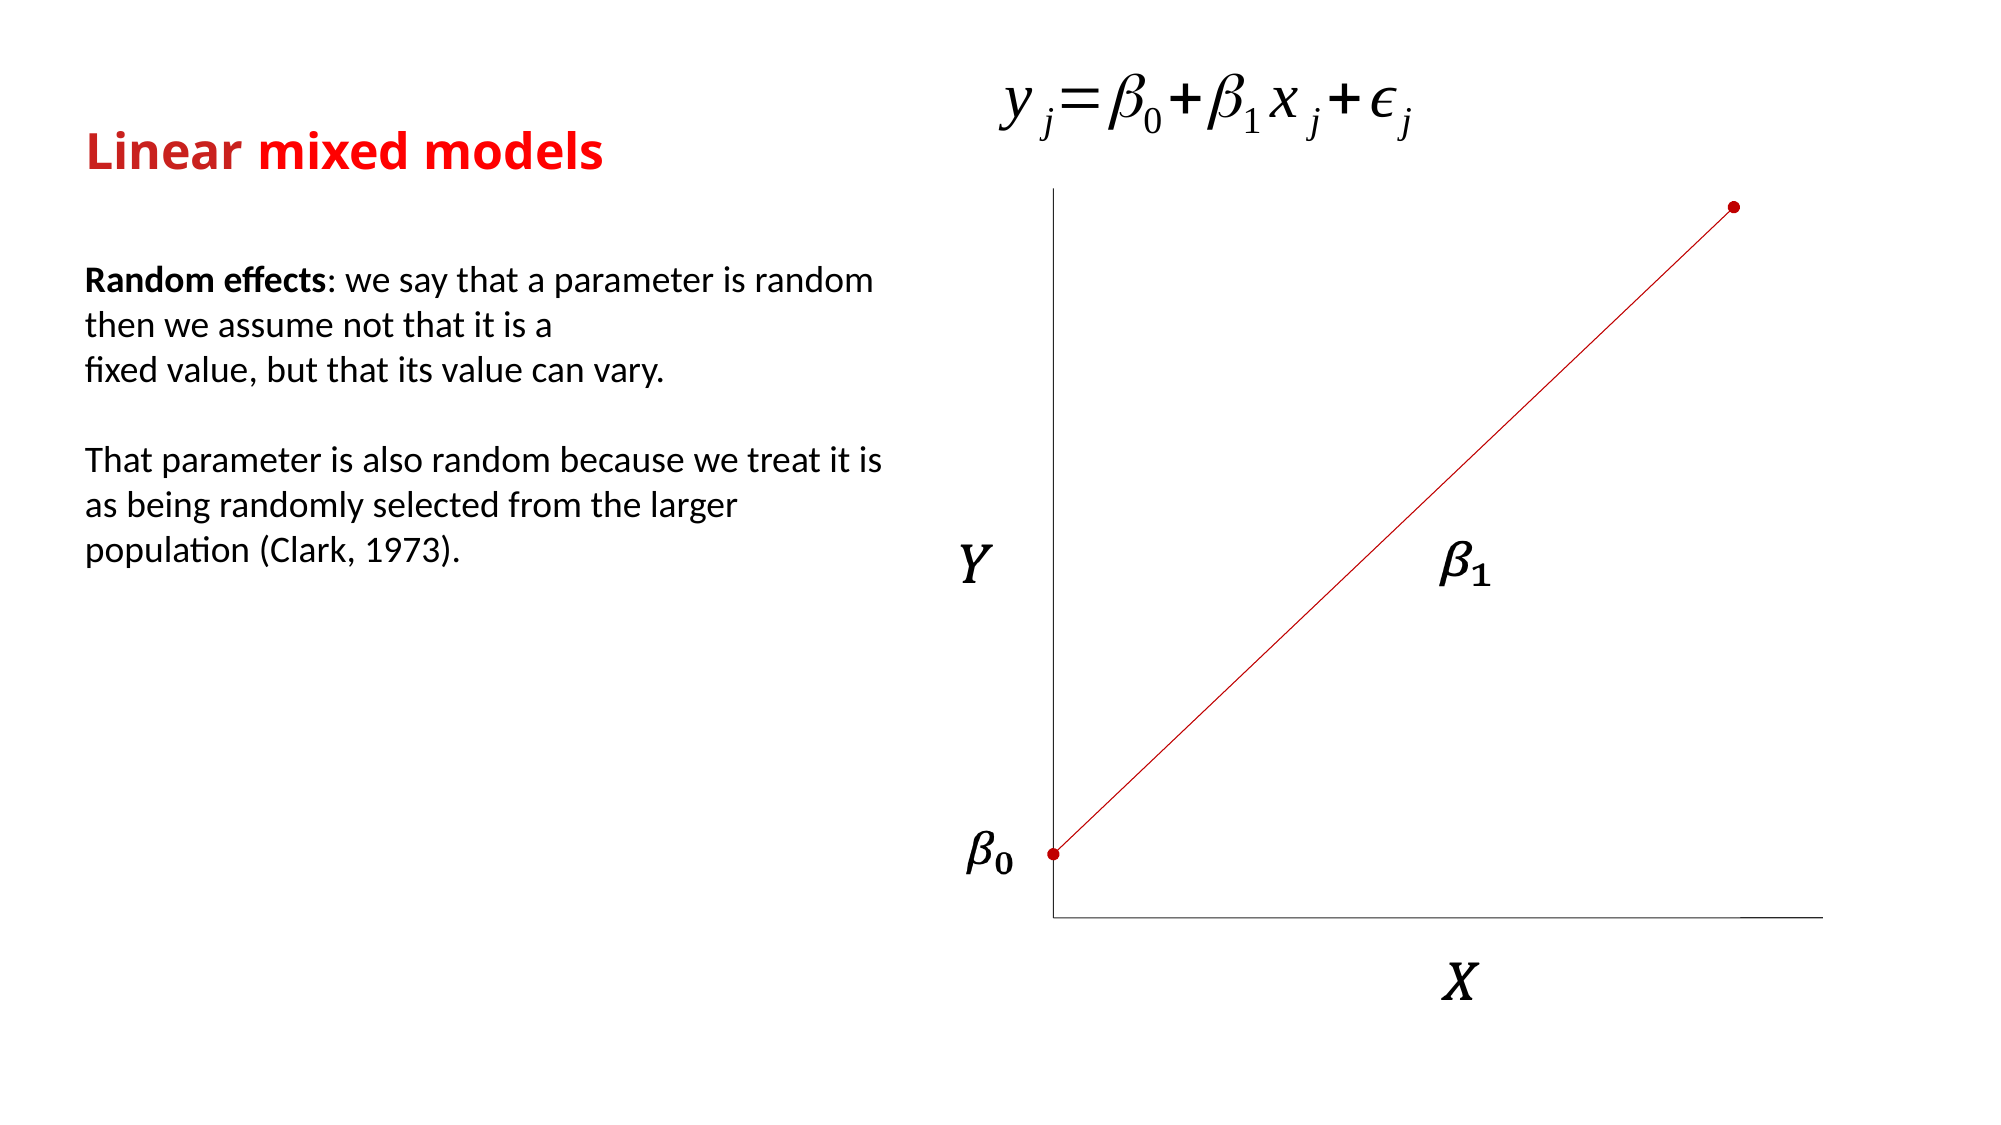

Linear mixed models
Random effects: we say that a parameter is random then we assume not that it is a
fixed value, but that its value can vary.
That parameter is also random because we treat it is as being randomly selected from the larger population (Clark, 1973).